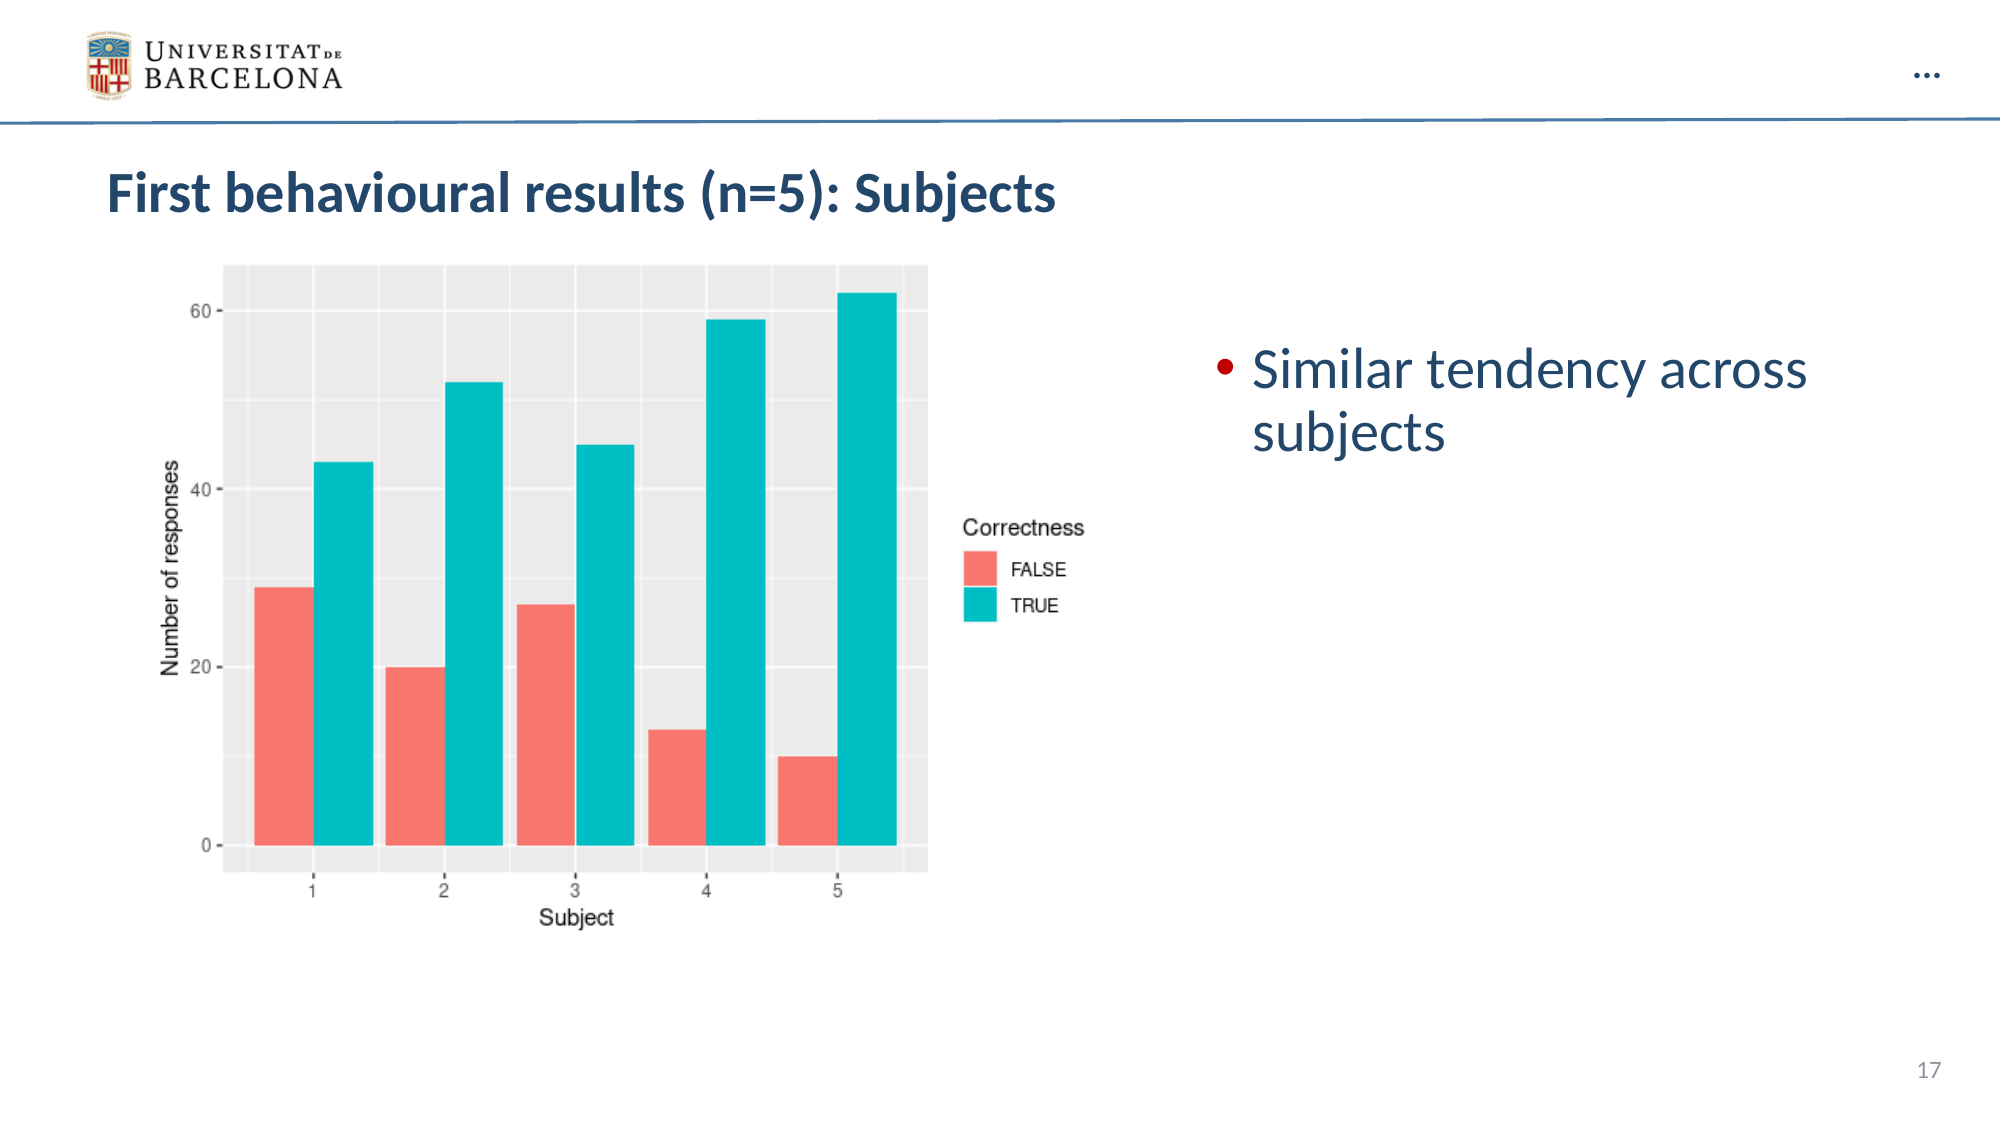

# ...
First behavioural results (n=5): Subjects
Similar tendency across subjects